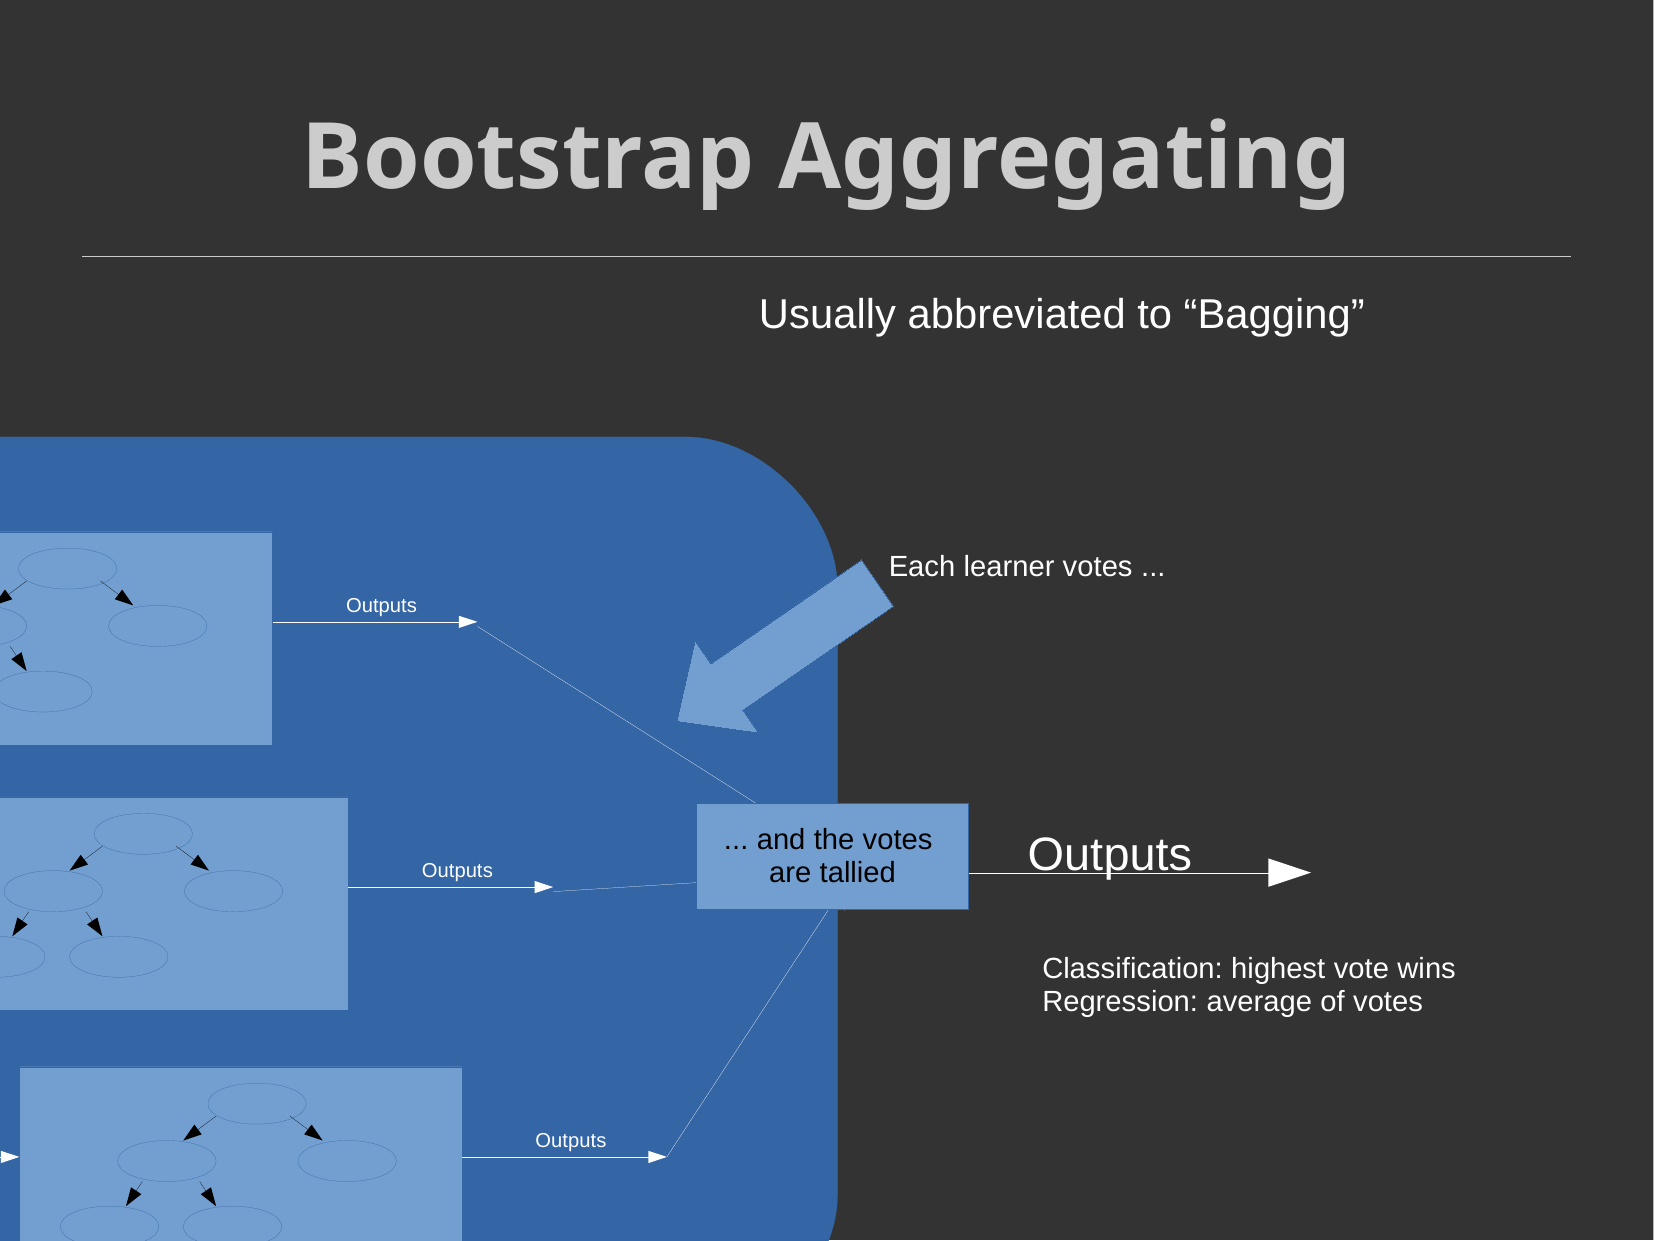

# Bootstrap Aggregating
Usually abbreviated to “Bagging”
Each learner votes ...
... and the votes
are tallied
Classification: highest vote wins
Regression: average of votes